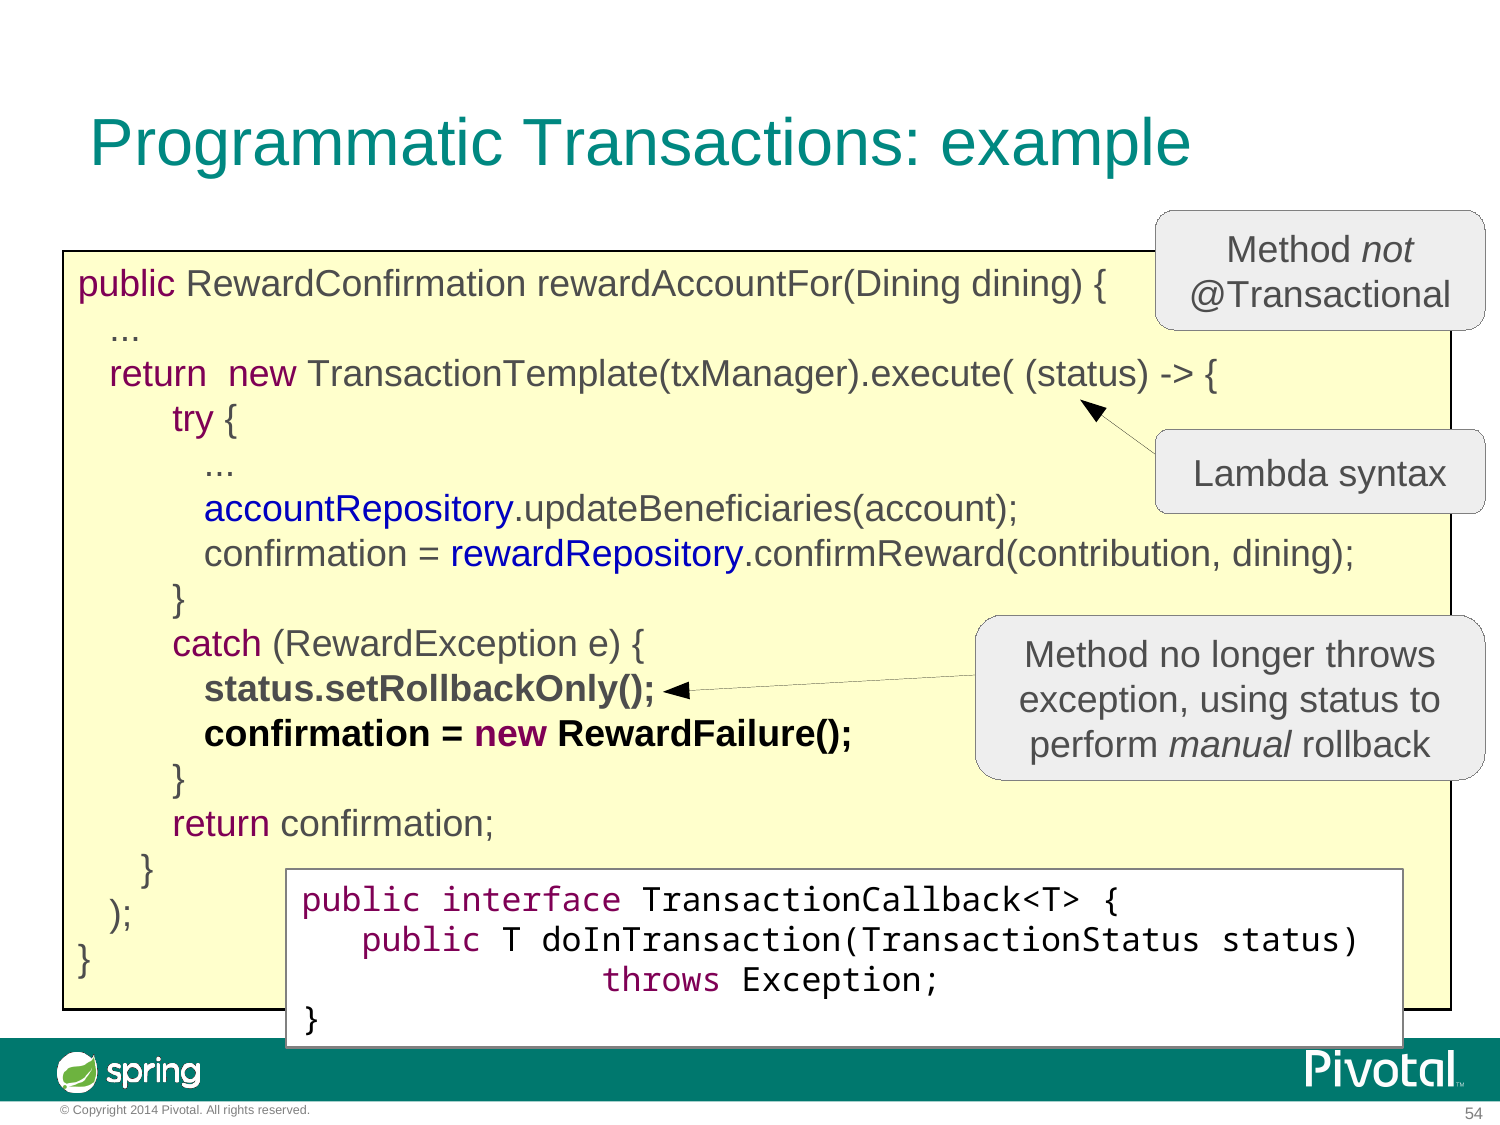

# Programmatic Transactions: example
Method not
@Transactional
public RewardConfirmation rewardAccountFor(Dining dining) {
 ...
 return new TransactionTemplate(txManager).execute( (status) -> {
 try {
 ...
 accountRepository.updateBeneficiaries(account);
 confirmation = rewardRepository.confirmReward(contribution, dining);
 }
 catch (RewardException e) {
 status.setRollbackOnly();
 confirmation = new RewardFailure();
 }
 return confirmation;
 }
 );
}
Lambda syntax
Method no longer throws exception, using status to perform manual rollback
public interface TransactionCallback<T> {
 public T doInTransaction(TransactionStatus status)
 throws Exception;
}